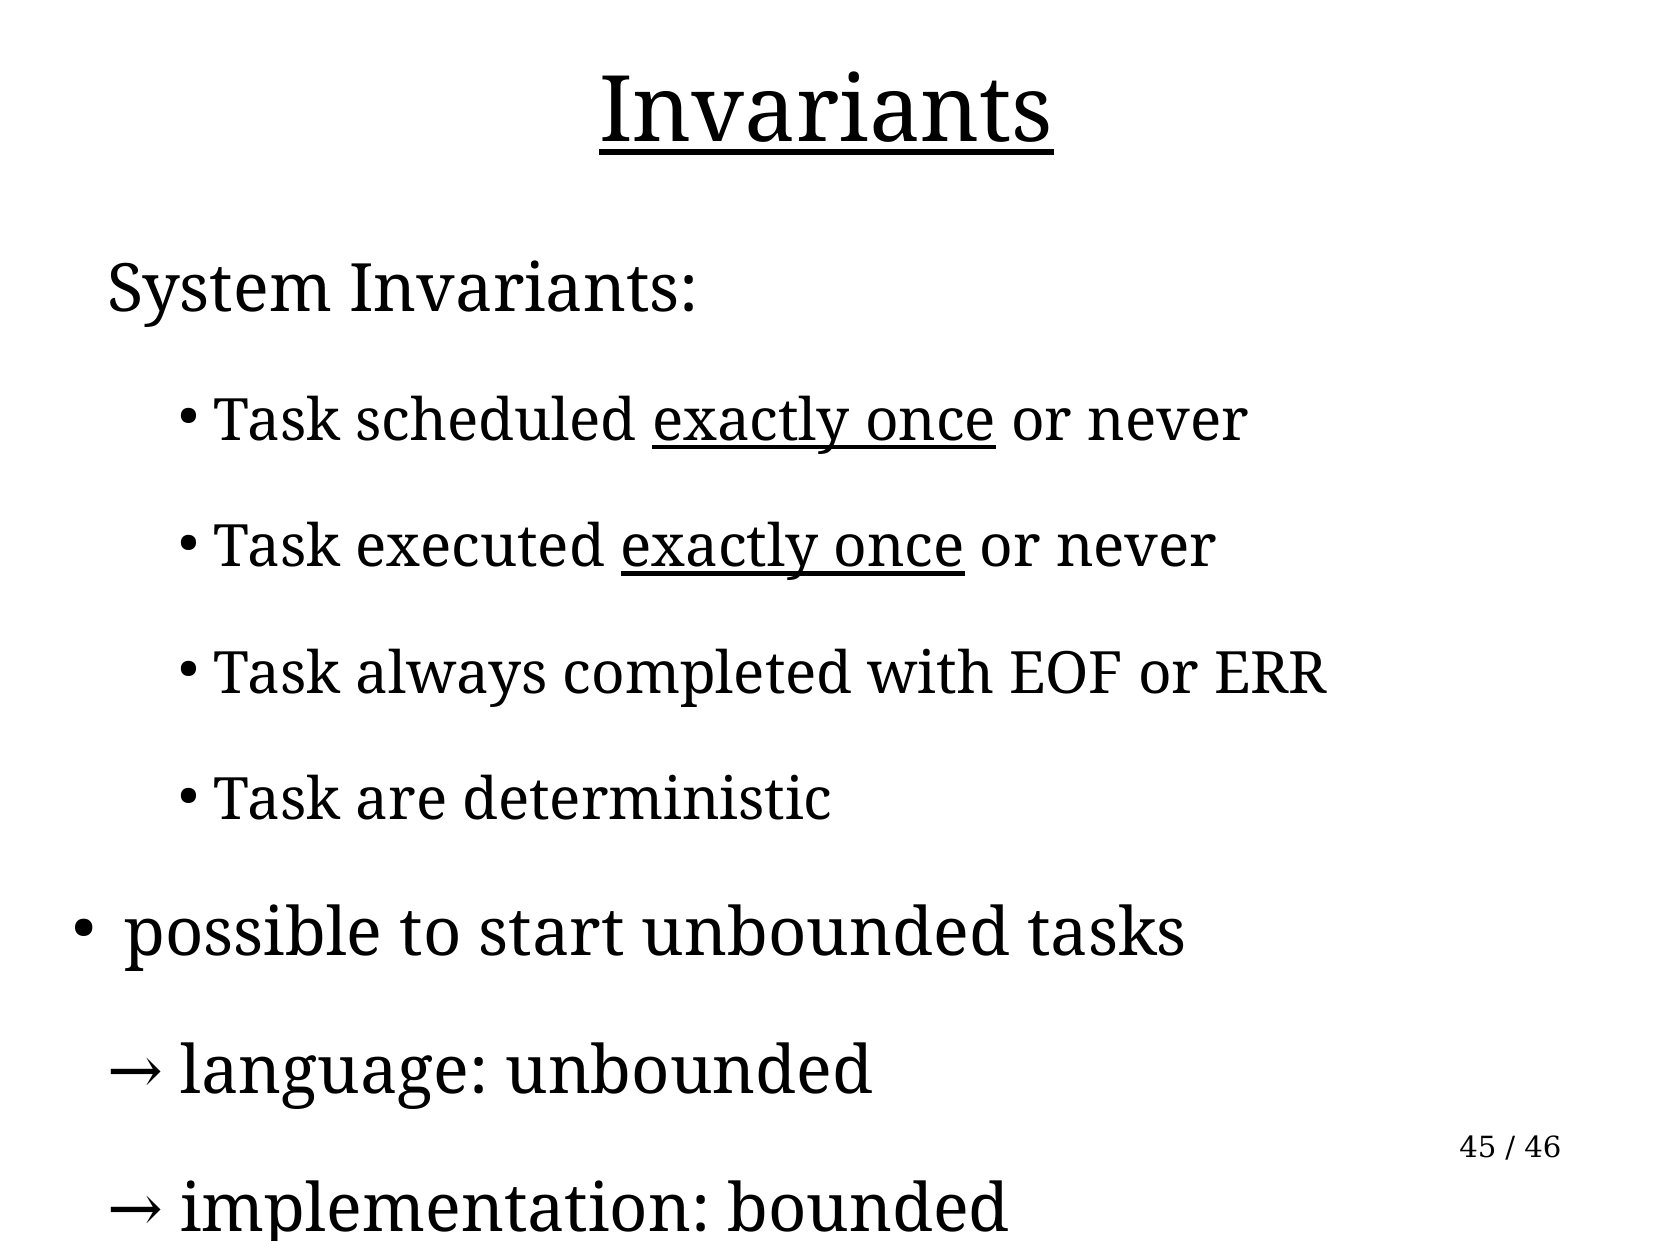

# Invariants
System Invariants:
Task scheduled exactly once or never
Task executed exactly once or never
Task always completed with EOF or ERR
Task are deterministic
 possible to start unbounded tasks
→ language: unbounded
→ implementation: bounded
45